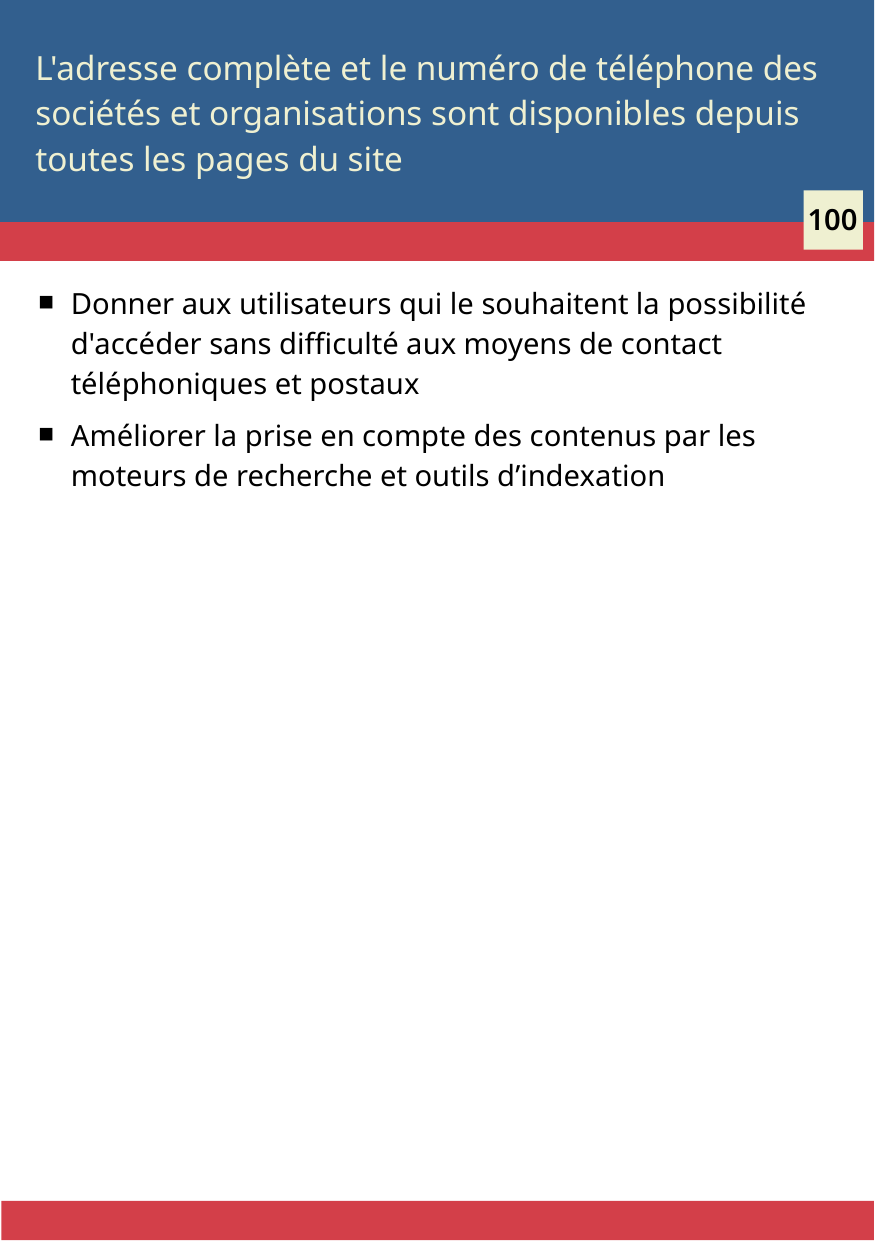

# L'adresse complète et le numéro de téléphone des sociétés et organisations sont disponibles depuis toutes les pages du site
100
Donner aux utilisateurs qui le souhaitent la possibilité d'accéder sans difficulté aux moyens de contact téléphoniques et postaux
Améliorer la prise en compte des contenus par les moteurs de recherche et outils d’indexation